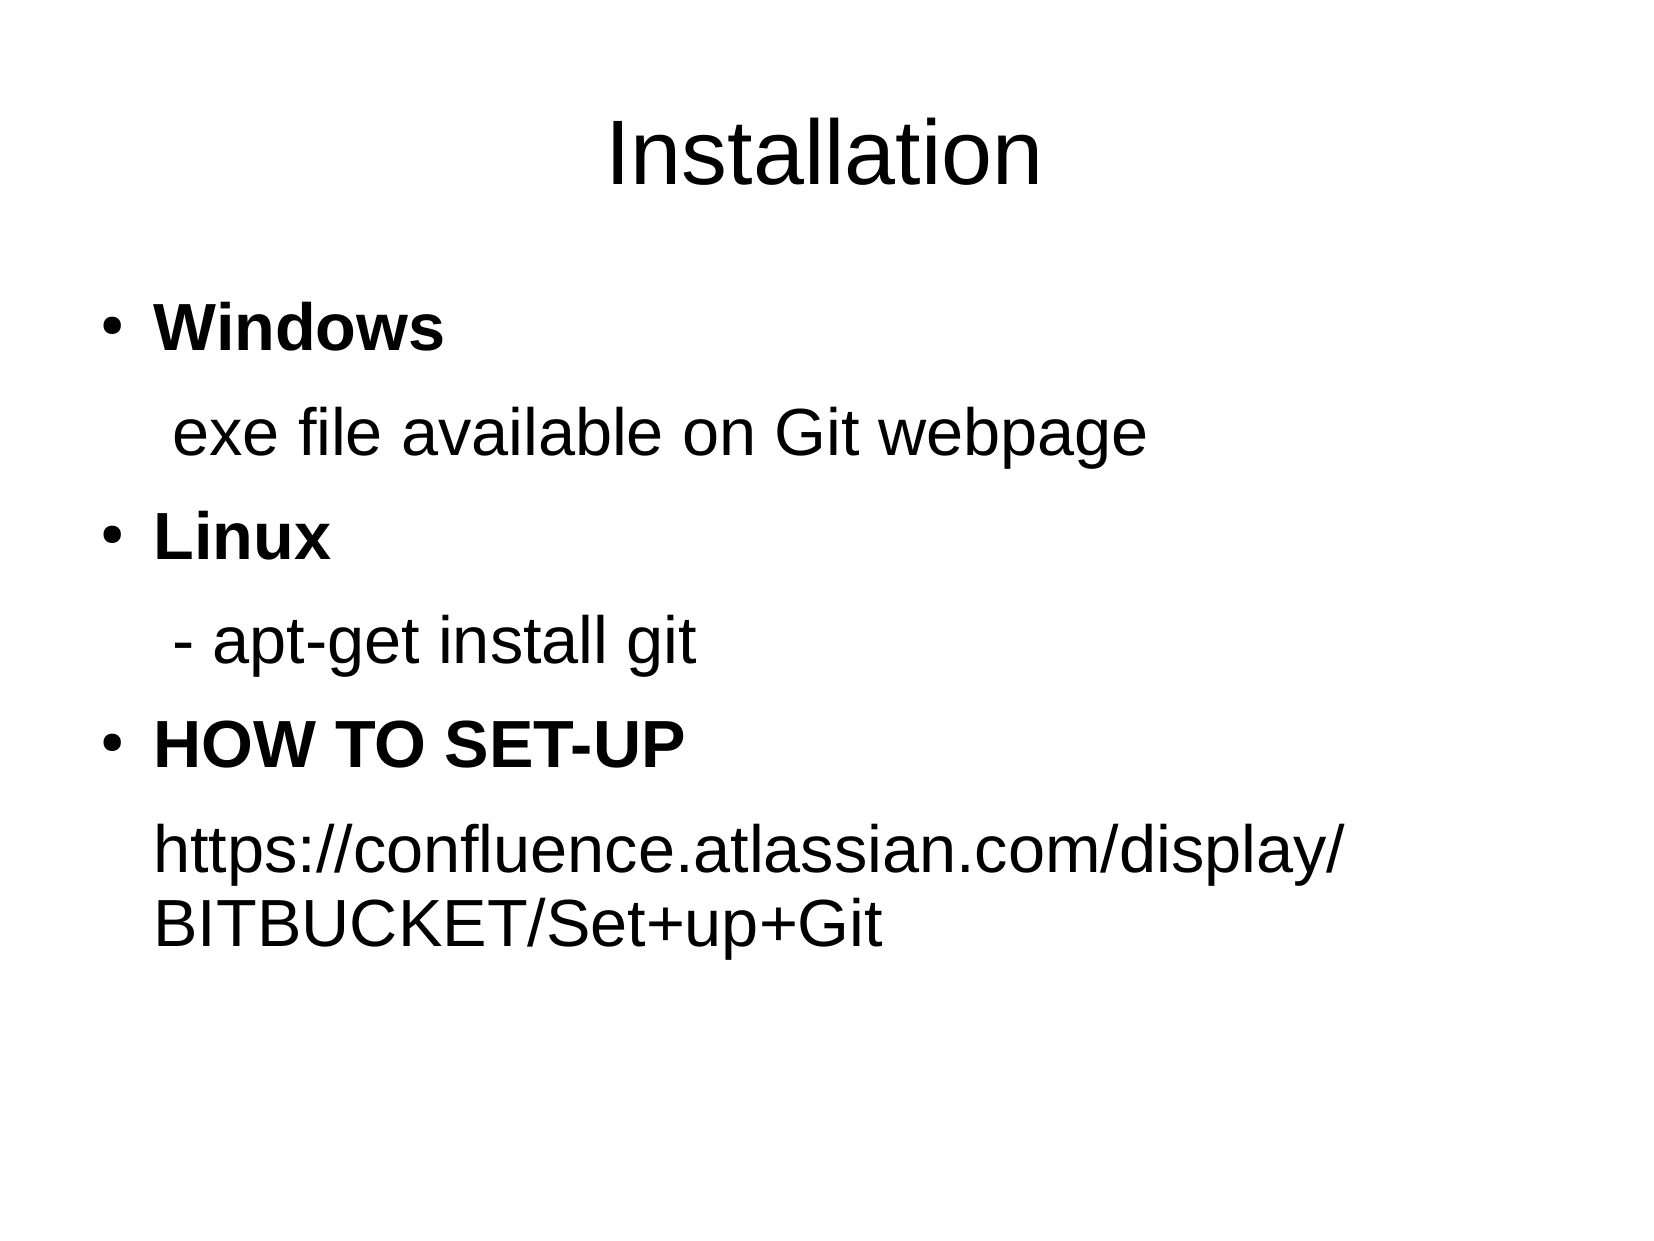

# Installation
Windows
 exe file available on Git webpage
Linux
 - apt-get install git
HOW TO SET-UP
https://confluence.atlassian.com/display/BITBUCKET/Set+up+Git